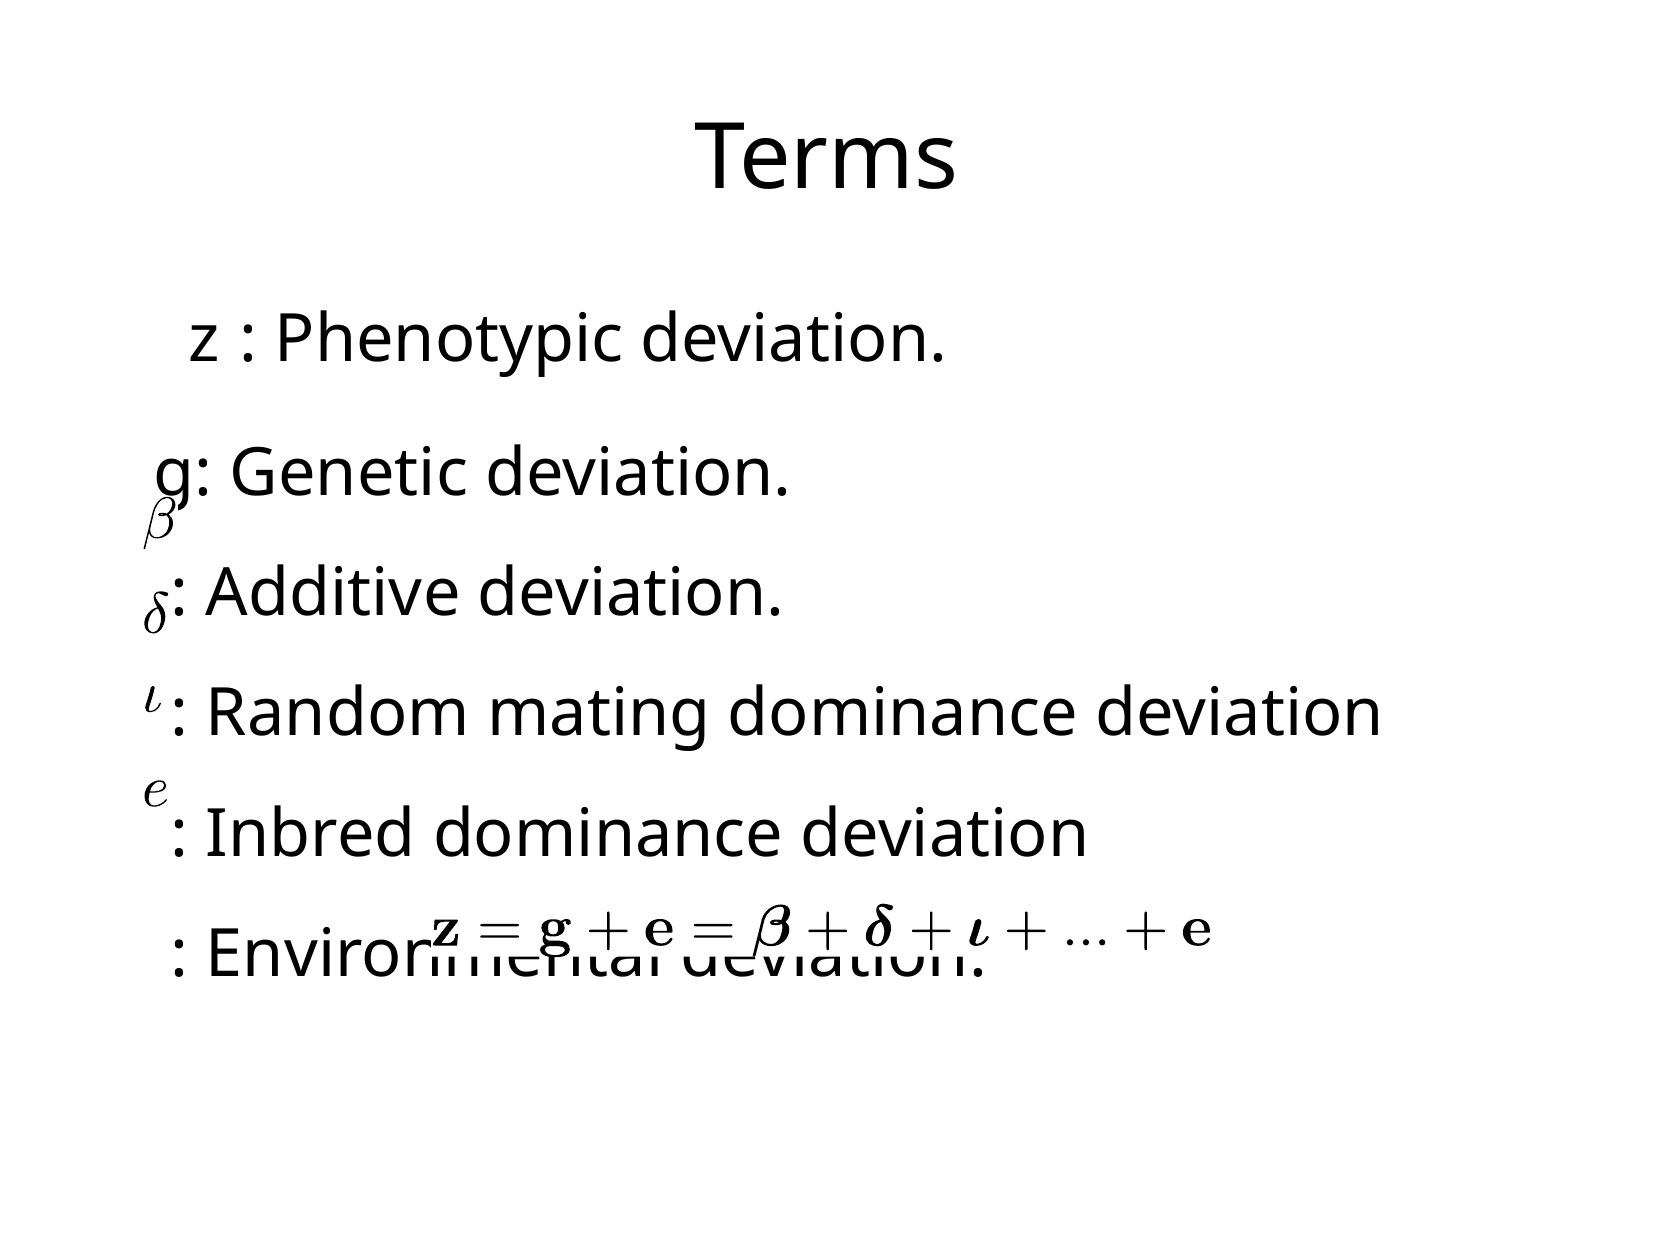

# Terms
 z : Phenotypic deviation.
g: Genetic deviation.
 : Additive deviation.
 : Random mating dominance deviation
 : Inbred dominance deviation
 : Environmental deviation.